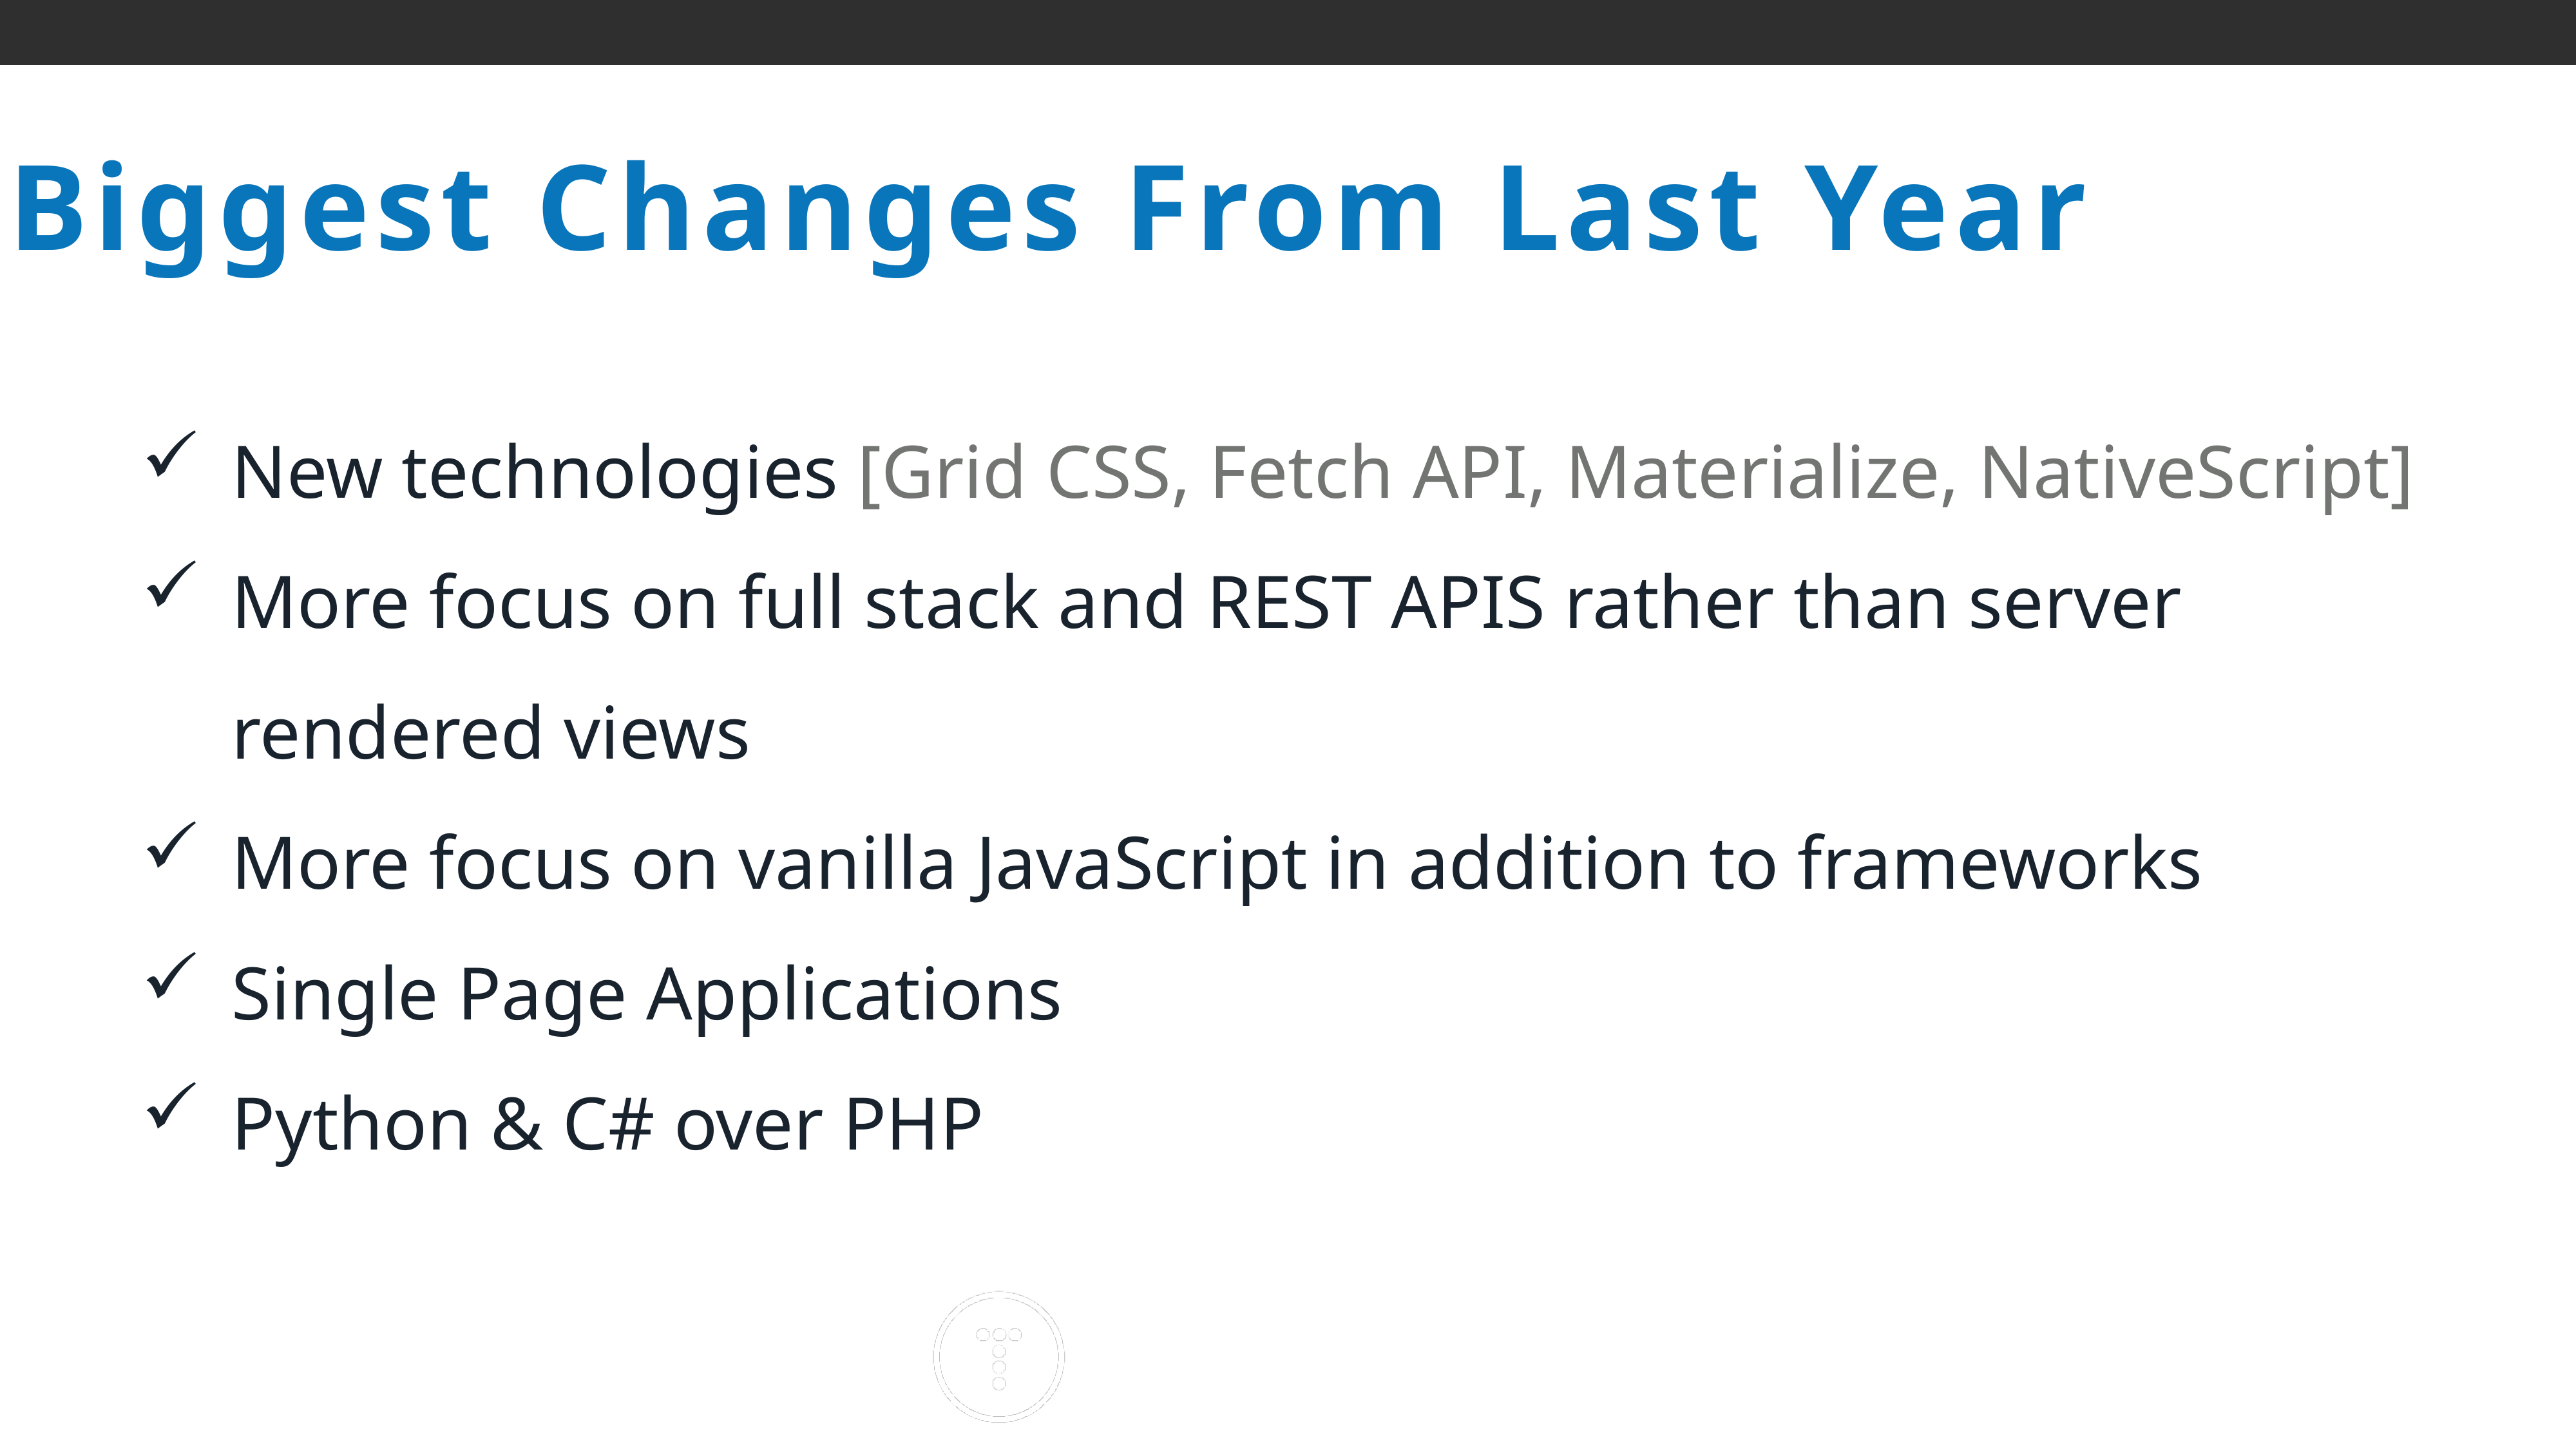

Biggest Changes From Last Year
New technologies [Grid CSS, Fetch API, Materialize, NativeScript]
More focus on full stack and REST APIS rather than server rendered views
More focus on vanilla JavaScript in addition to frameworks
Single Page Applications
Python & C# over PHP
Traversymedia.com